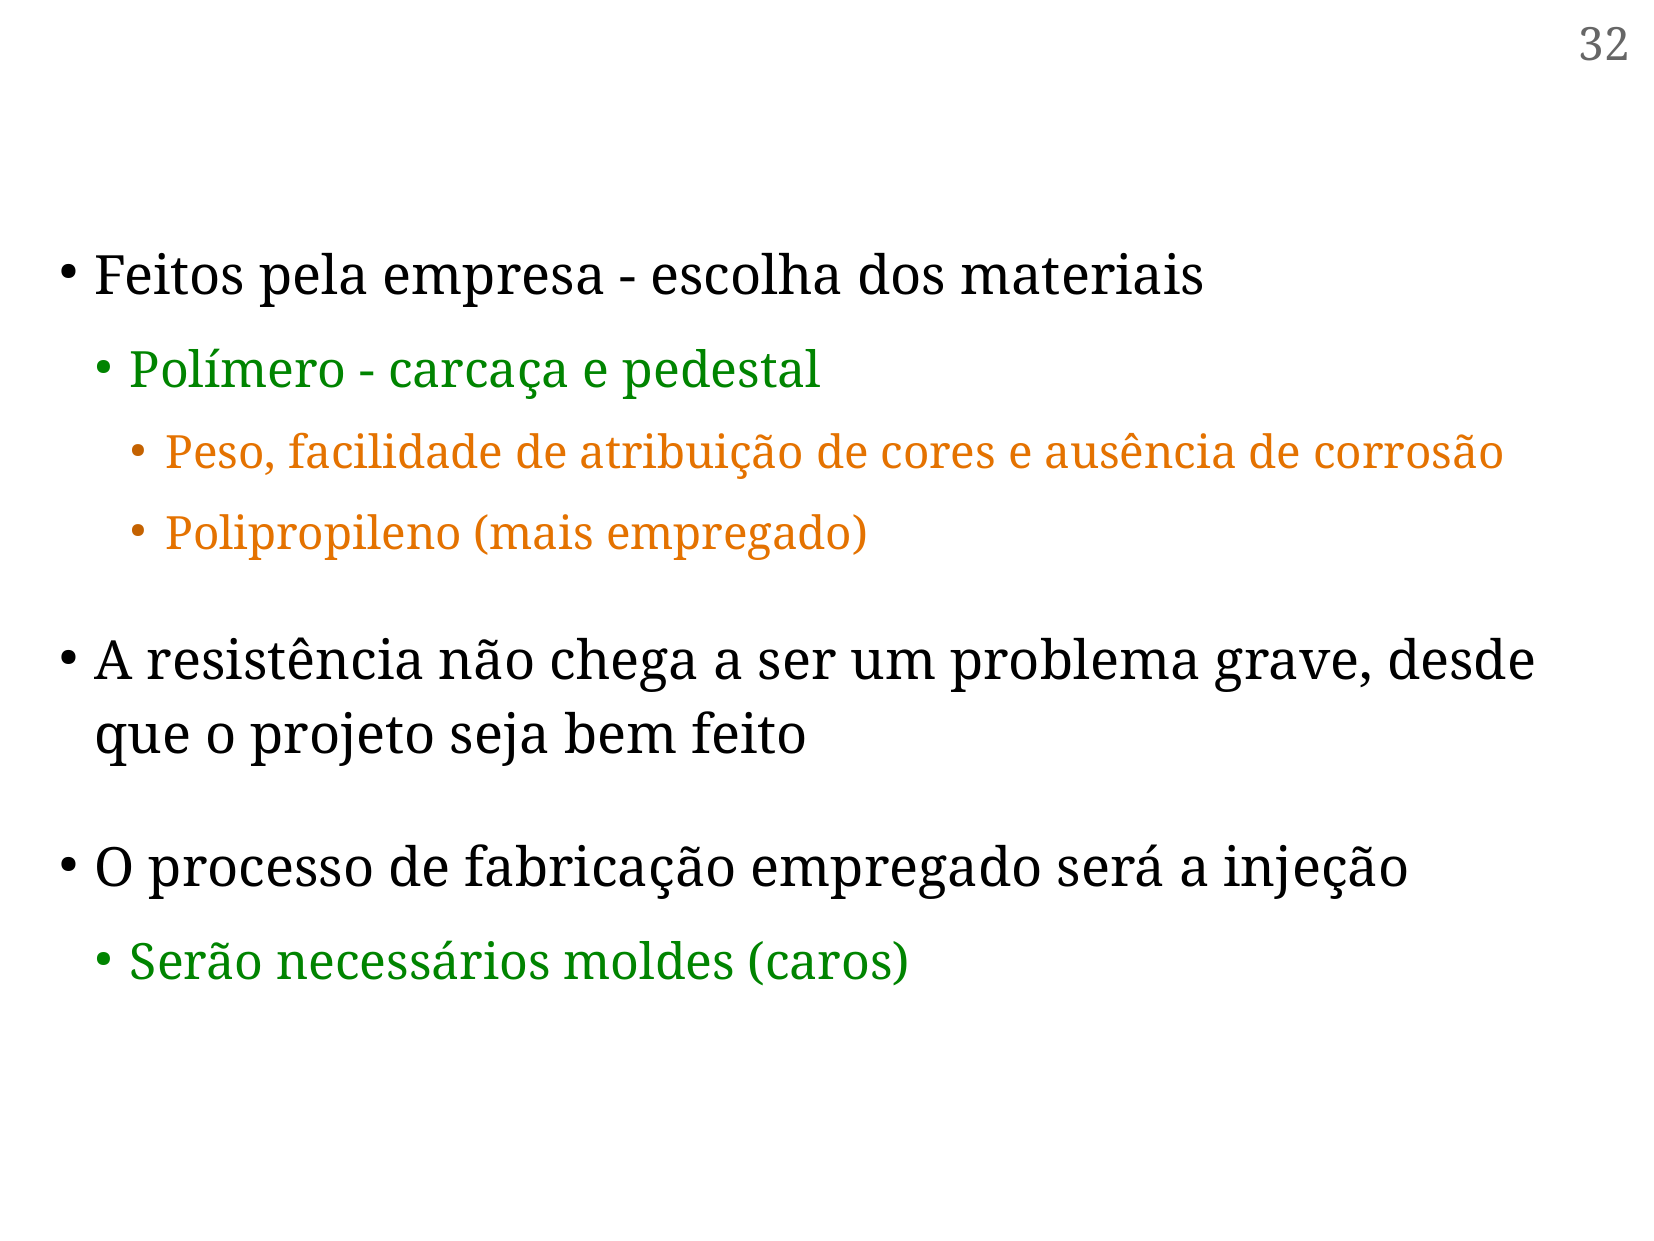

32
#
Feitos pela empresa - escolha dos materiais
Polímero - carcaça e pedestal
Peso, facilidade de atribuição de cores e ausência de corrosão
Polipropileno (mais empregado)
A resistência não chega a ser um problema grave, desde que o projeto seja bem feito
O processo de fabricação empregado será a injeção
Serão necessários moldes (caros)